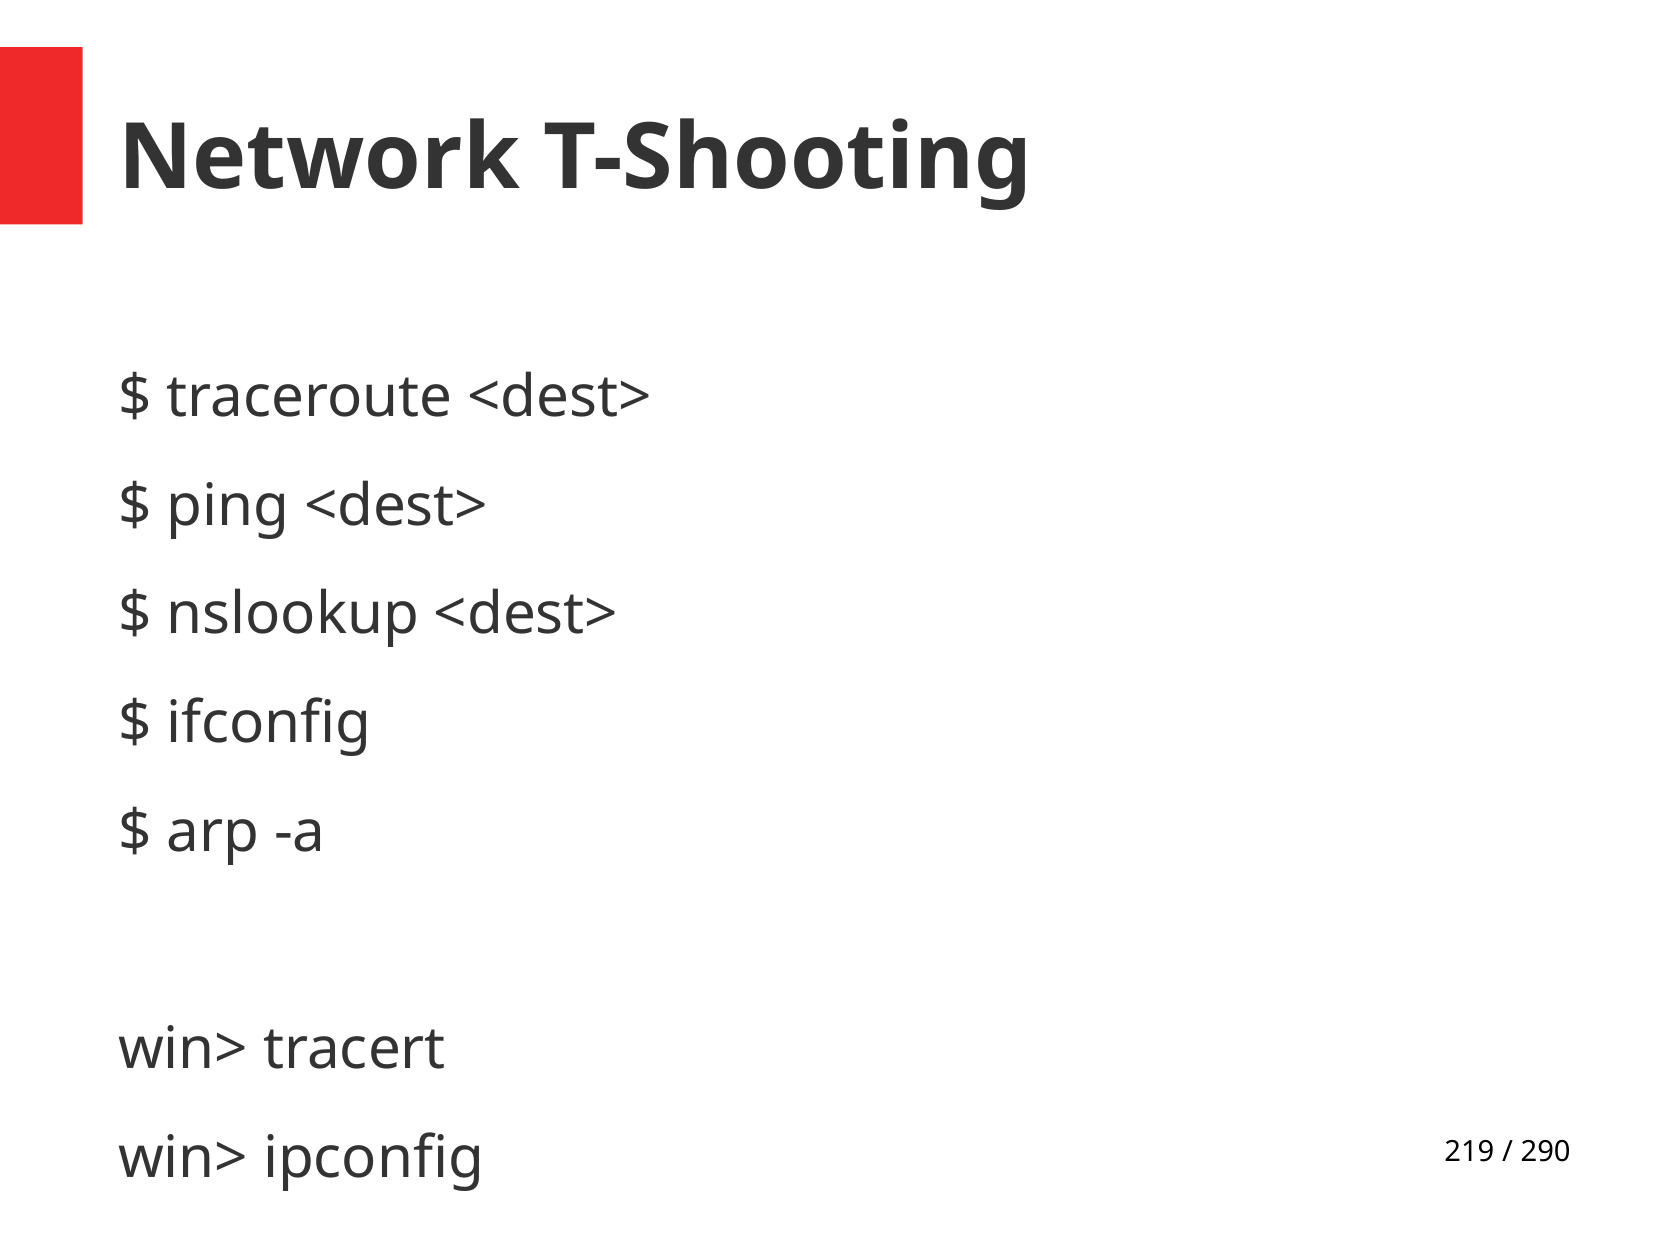

# Network T-Shooting
$ traceroute <dest>
$ ping <dest>
$ nslookup <dest>
$ ifconfig
$ arp -a
win> tracert
win> ipconfig
219